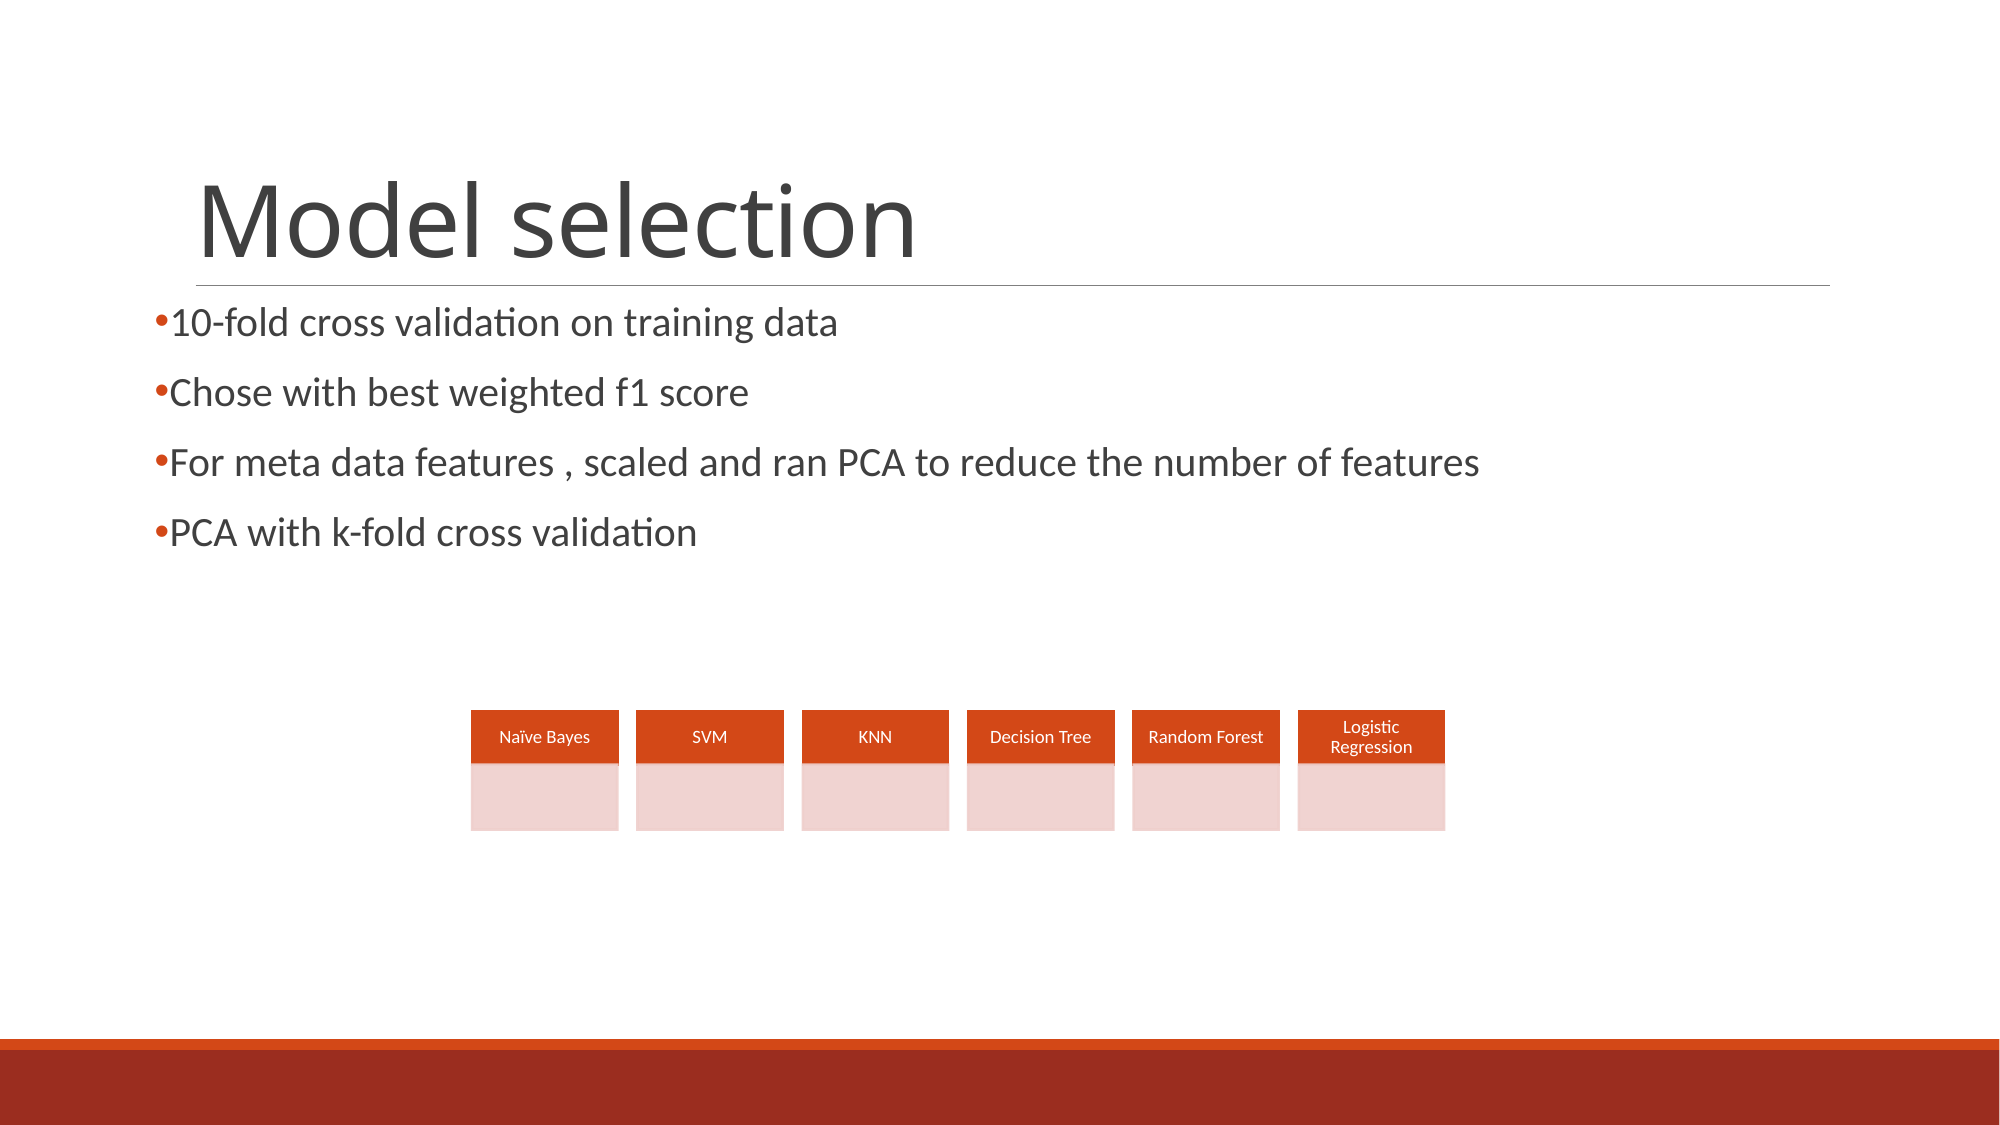

# Model selection
10-fold cross validation on training data
Chose with best weighted f1 score
For meta data features , scaled and ran PCA to reduce the number of features
PCA with k-fold cross validation
Naïve Bayes
SVM
KNN
Decision Tree
Random Forest
Logistic Regression